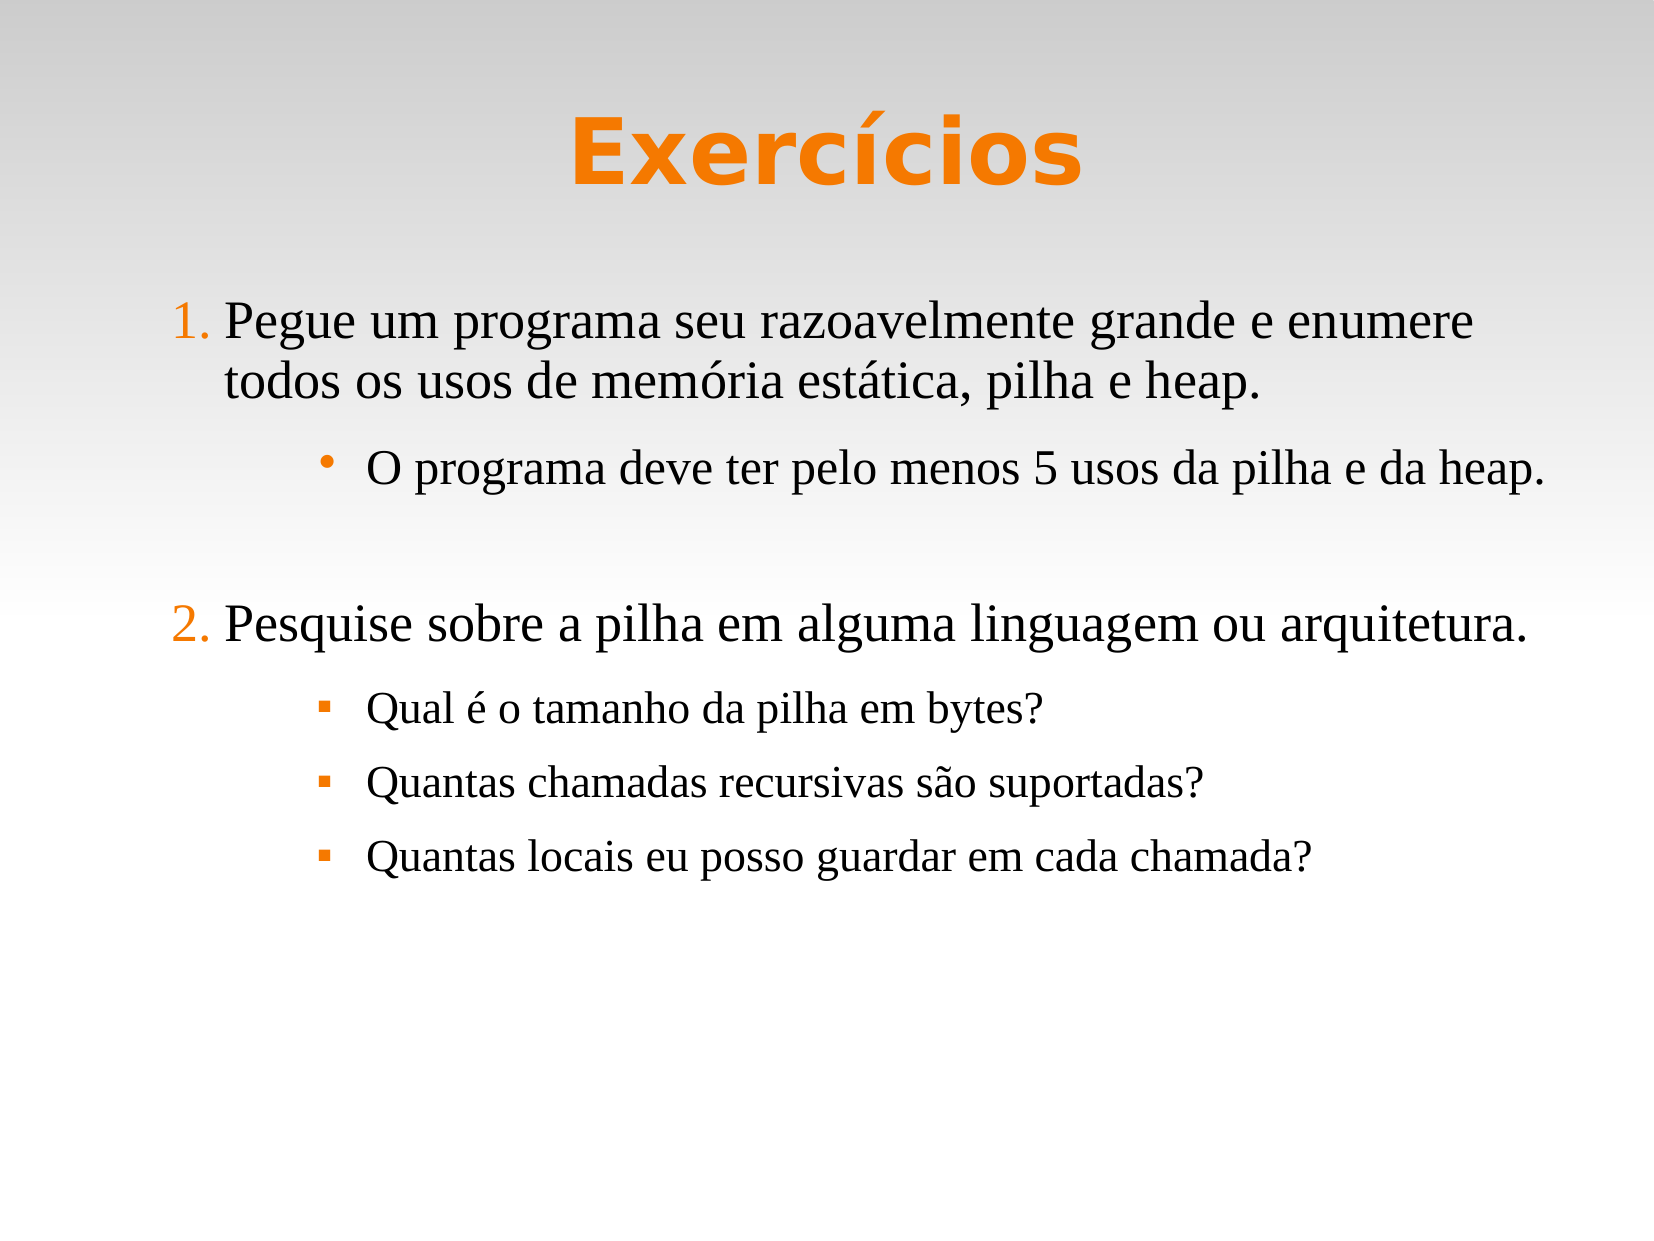

# Exercícios
Pegue um programa seu razoavelmente grande e enumere todos os usos de memória estática, pilha e heap.
O programa deve ter pelo menos 5 usos da pilha e da heap.
Pesquise sobre a pilha em alguma linguagem ou arquitetura.
Qual é o tamanho da pilha em bytes?
Quantas chamadas recursivas são suportadas?
Quantas locais eu posso guardar em cada chamada?